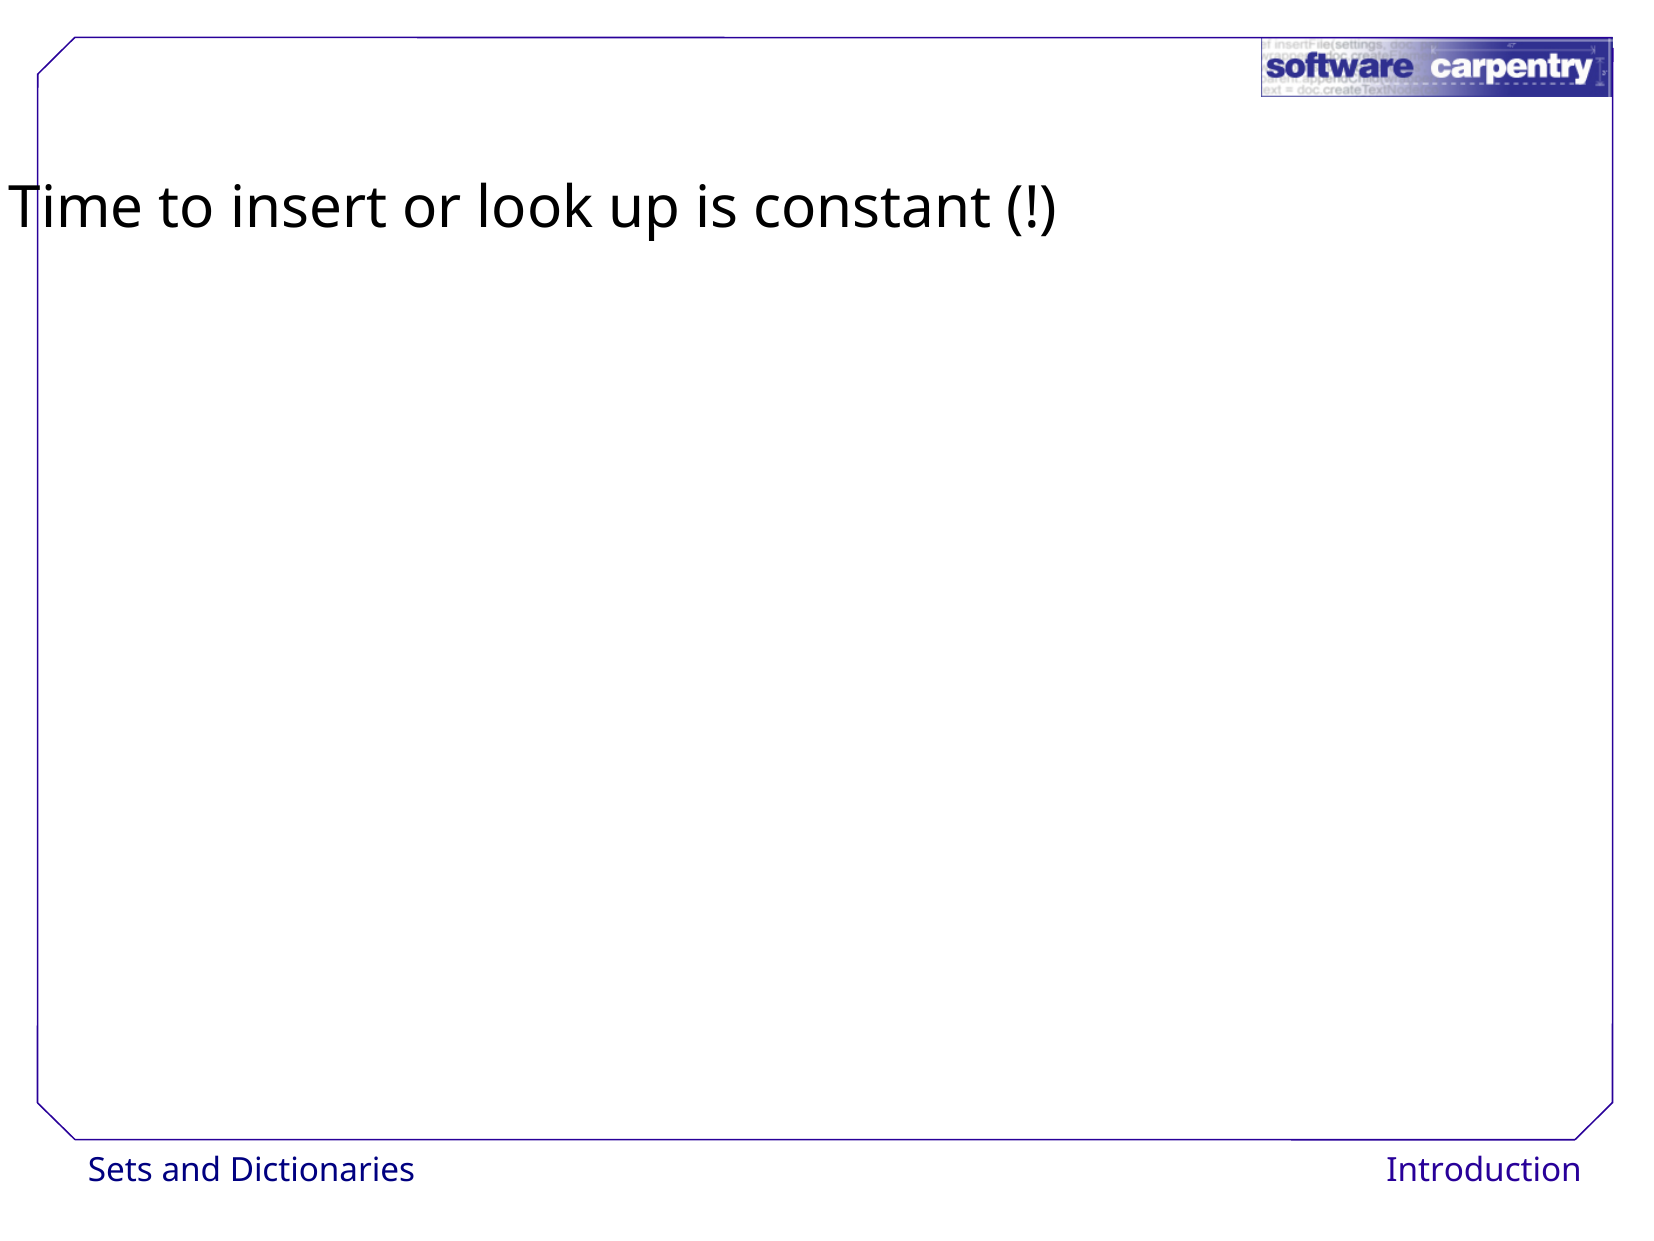

Time to insert or look up is constant (!)